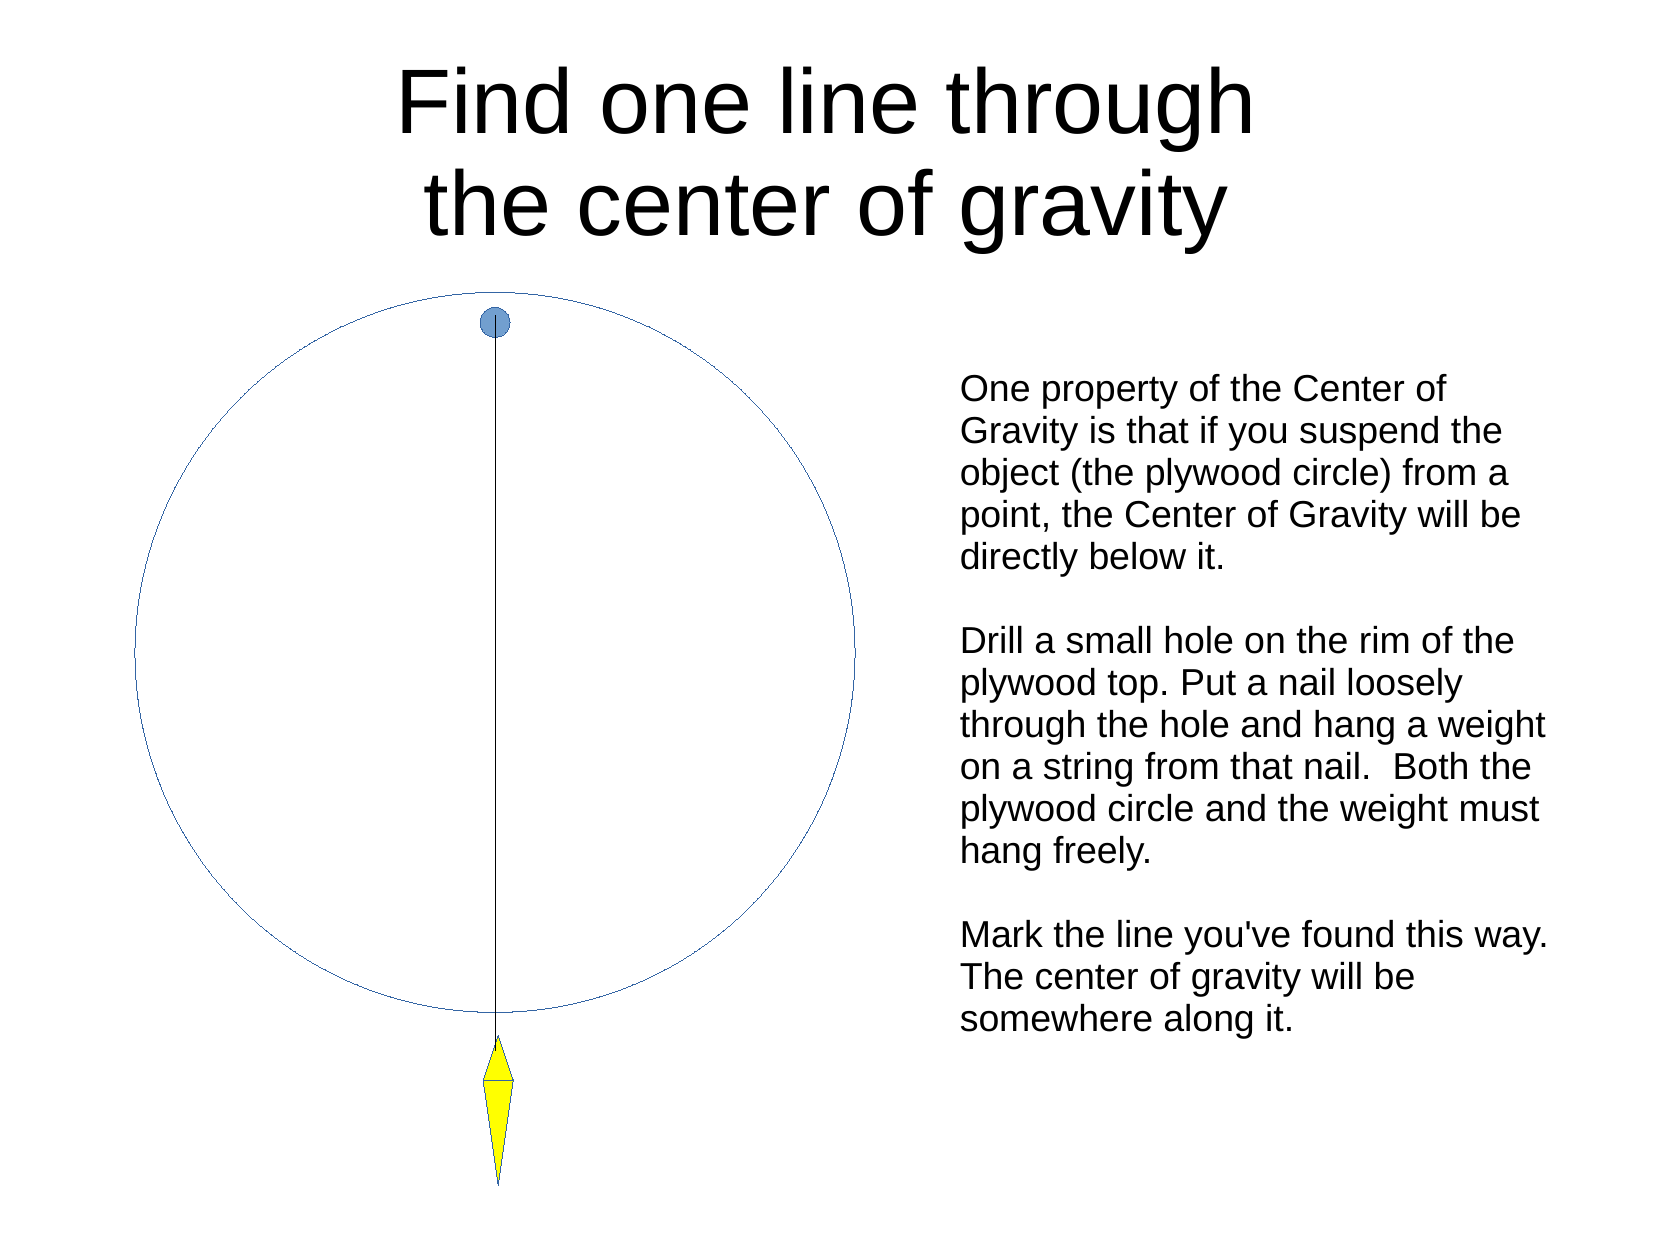

# Find one line through the center of gravity
One property of the Center of Gravity is that if you suspend the object (the plywood circle) from a point, the Center of Gravity will be directly below it.
Drill a small hole on the rim of the plywood top. Put a nail loosely through the hole and hang a weight on a string from that nail. Both the plywood circle and the weight must hang freely.
Mark the line you've found this way. The center of gravity will be somewhere along it.